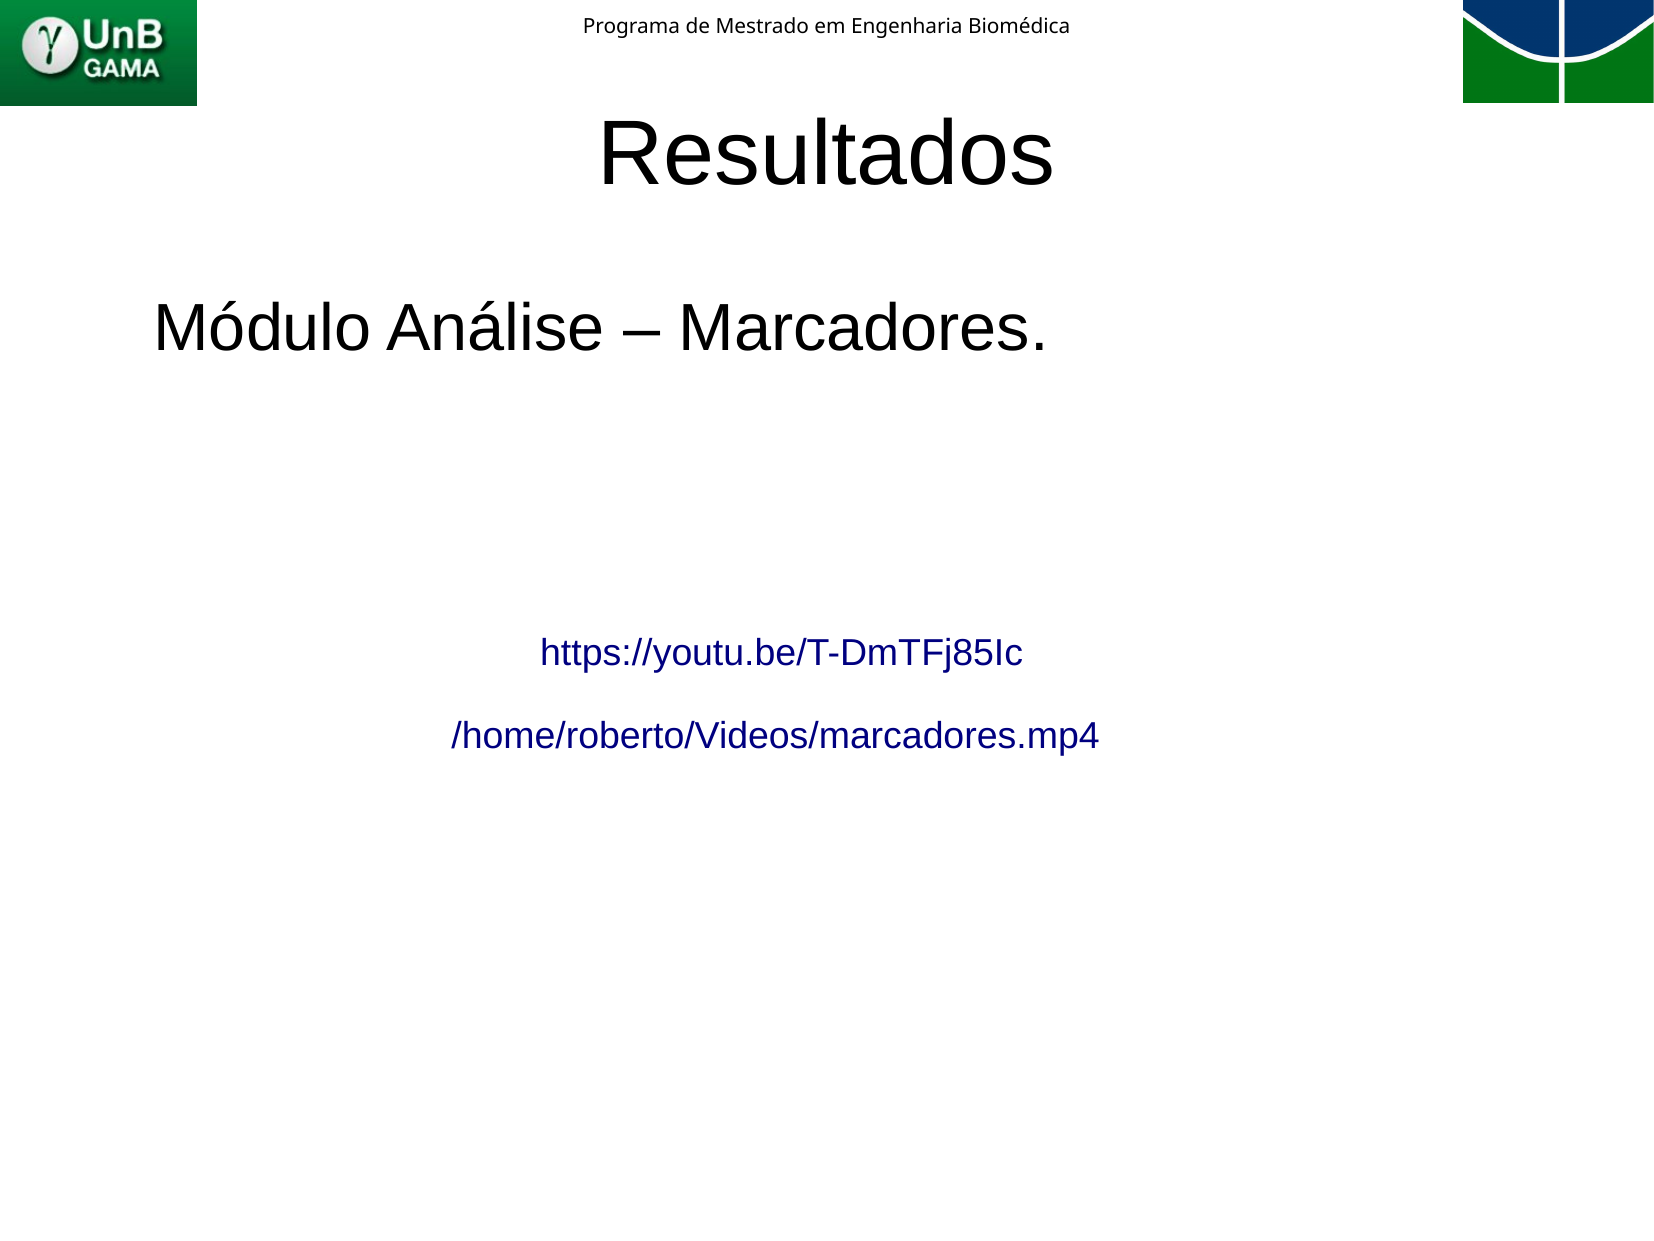

# Resultados
Módulo Análise – Marcadores.
https://youtu.be/T-DmTFj85Ic
/home/roberto/Videos/marcadores.mp4